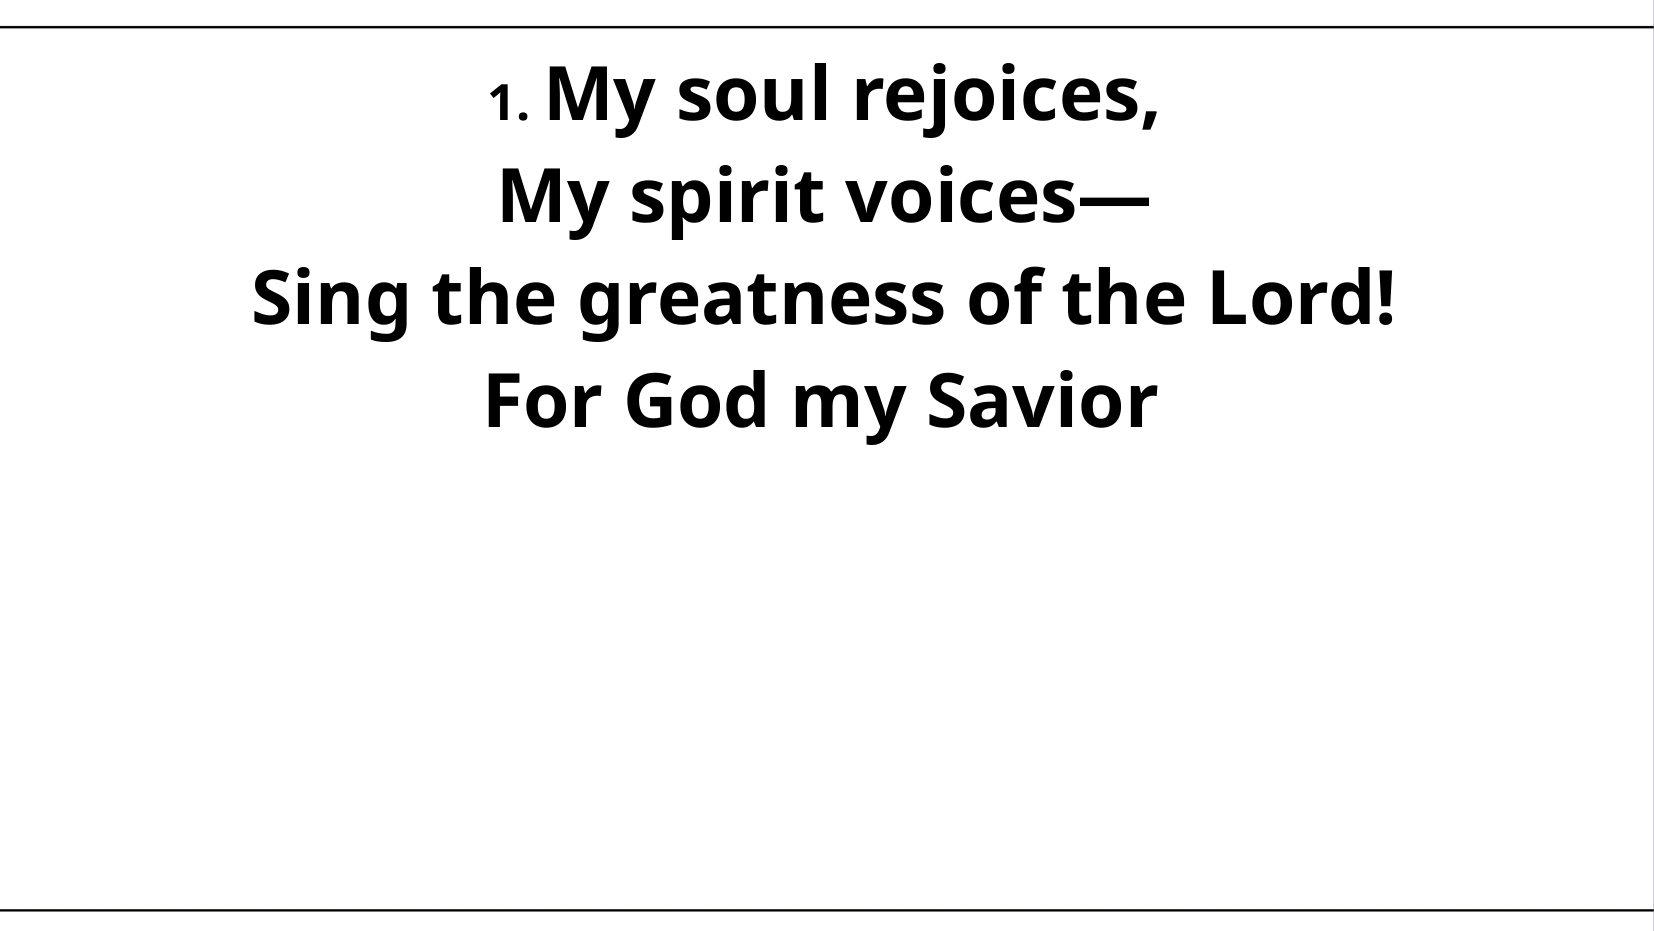

1. My soul rejoices,
My spirit voices—
Sing the greatness of the Lord!
For God my Savior